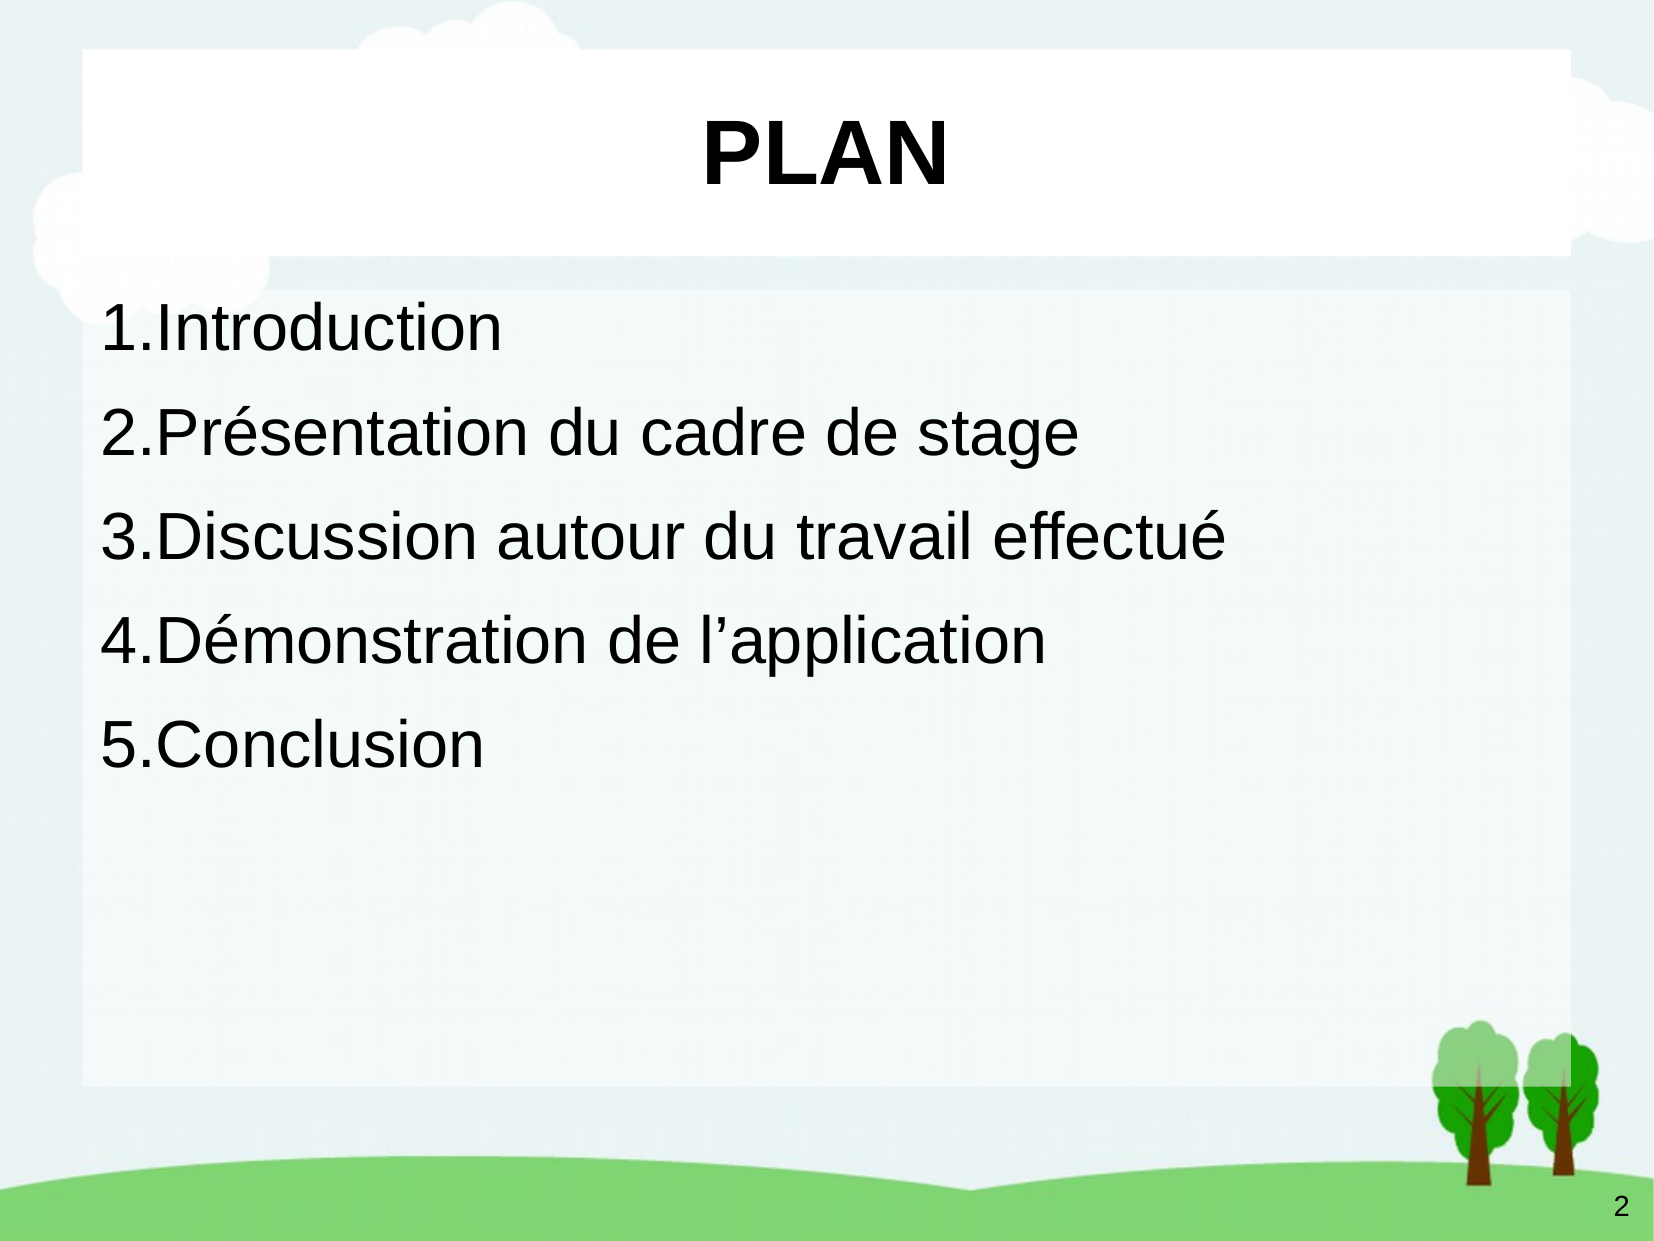

# PLAN
Introduction
Présentation du cadre de stage
Discussion autour du travail effectué
Démonstration de l’application
Conclusion
2